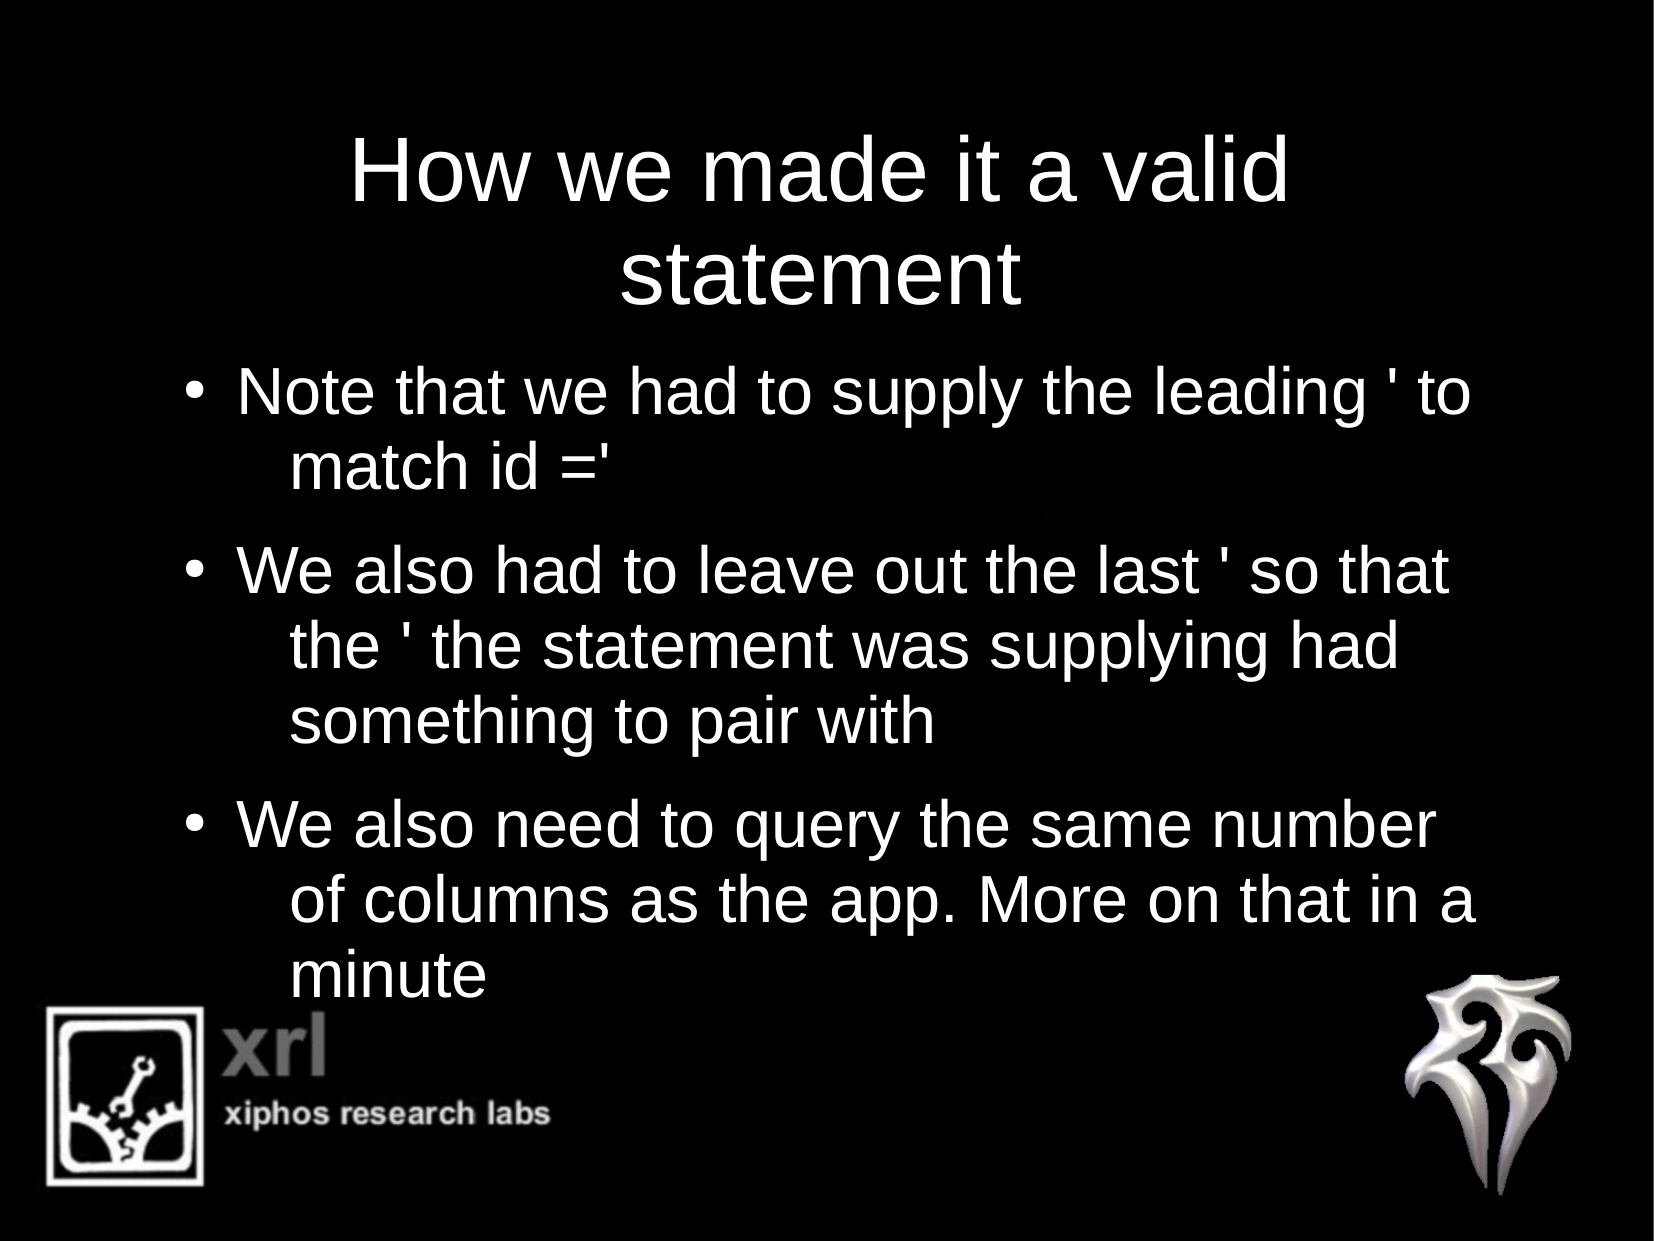

# How we made it a valid statement
Note that we had to supply the leading ' to match id ='
We also had to leave out the last ' so that the ' the statement was supplying had something to pair with
We also need to query the same number of columns as the app. More on that in a minute